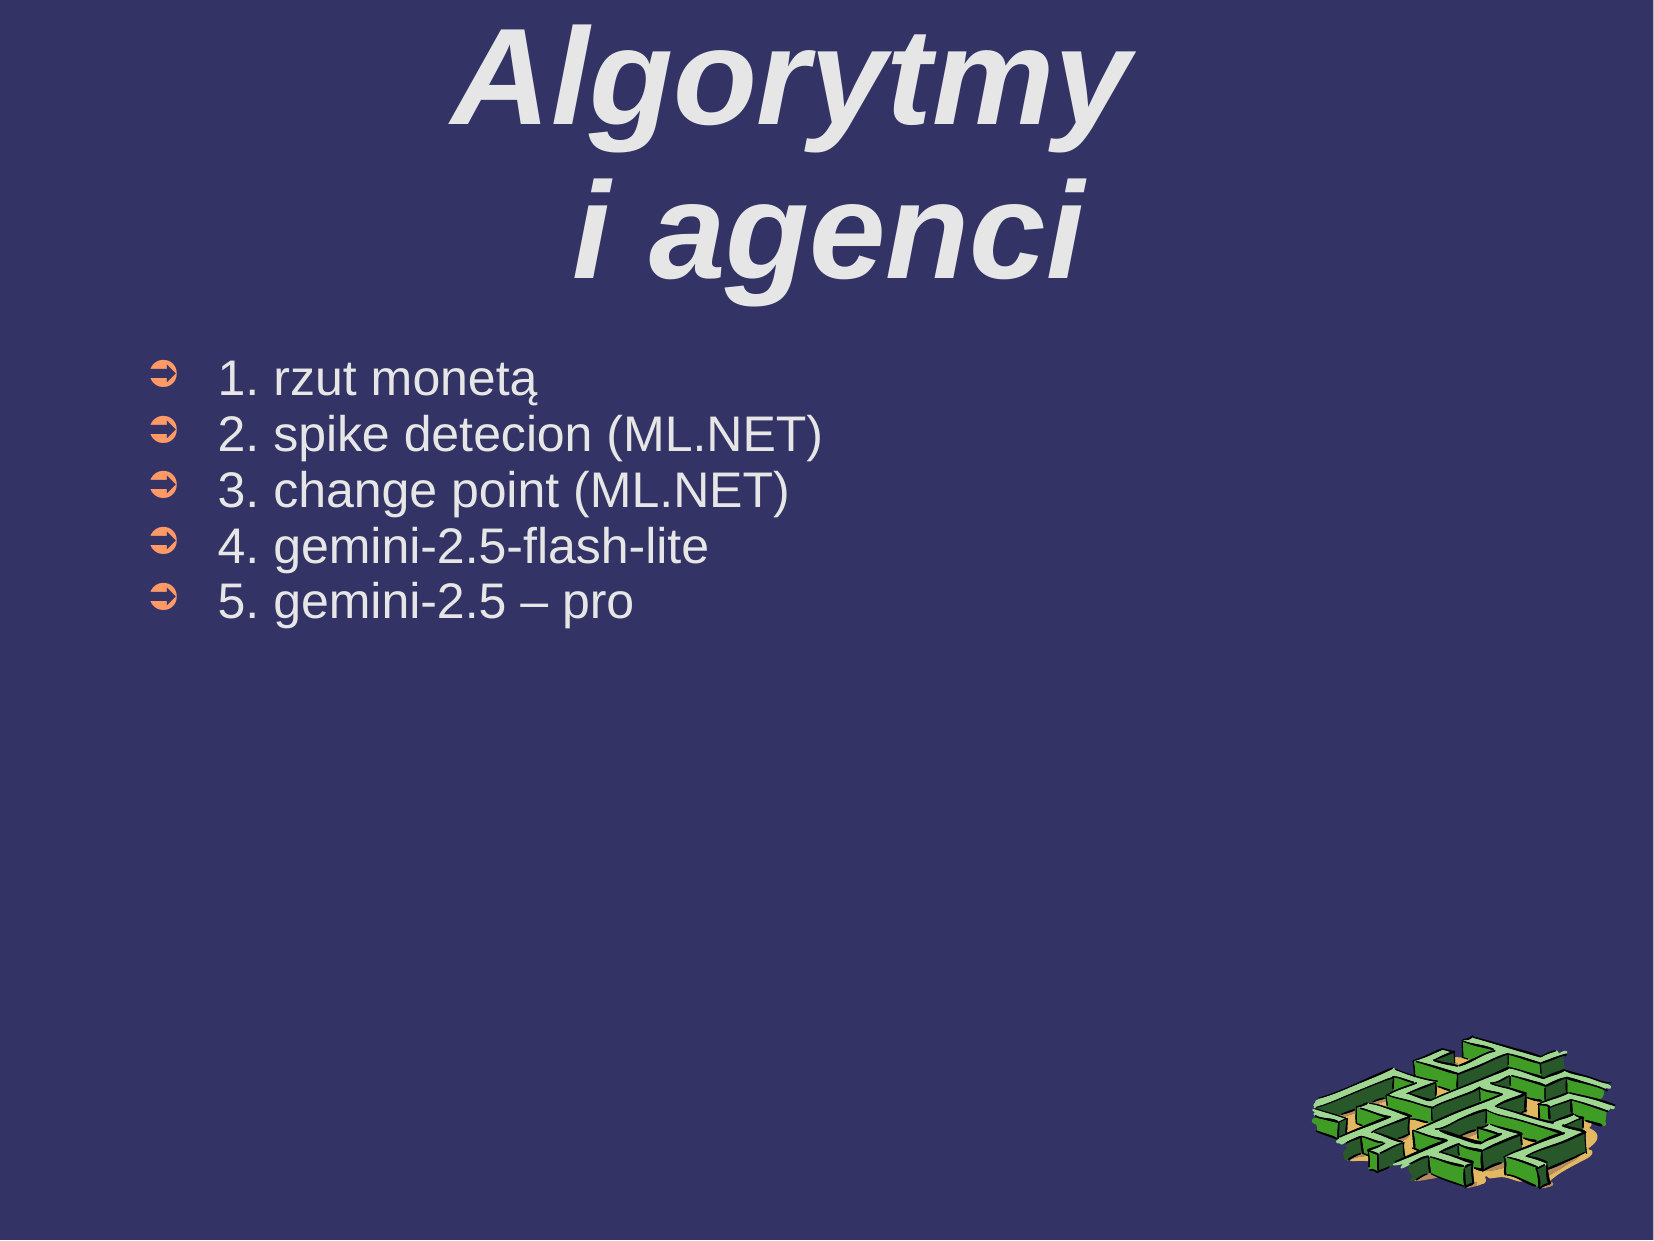

# Algorytmy i agenci
1. rzut monetą
2. spike detecion (ML.NET)
3. change point (ML.NET)
4. gemini-2.5-flash-lite
5. gemini-2.5 – pro